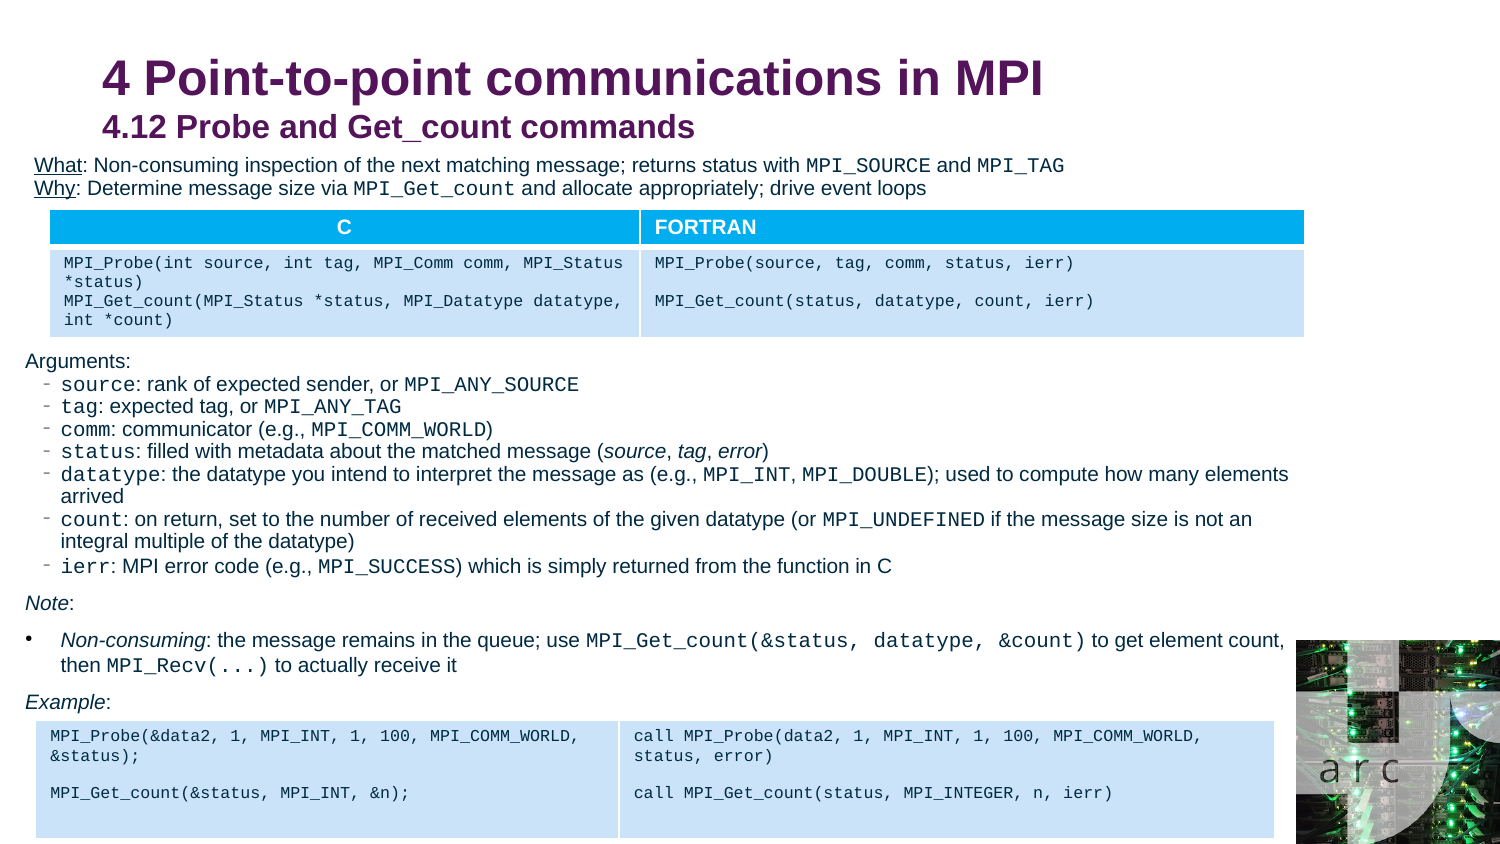

# 4 Point-to-point communications in MPI 4.12 Probe and Get_count commands
What: Non-consuming inspection of the next matching message; returns status with MPI_SOURCE and MPI_TAG
Why: Determine message size via MPI_Get_count and allocate appropriately; drive event loops
| C | FORTRAN |
| --- | --- |
| MPI\_Probe(int source, int tag, MPI\_Comm comm, MPI\_Status \*status) MPI\_Get\_count(MPI\_Status \*status, MPI\_Datatype datatype, int \*count) | MPI\_Probe(source, tag, comm, status, ierr) MPI\_Get\_count(status, datatype, count, ierr) |
Arguments:
source: rank of expected sender, or MPI_ANY_SOURCE
tag: expected tag, or MPI_ANY_TAG
comm: communicator (e.g., MPI_COMM_WORLD)
status: filled with metadata about the matched message (source, tag, error)
datatype: the datatype you intend to interpret the message as (e.g., MPI_INT, MPI_DOUBLE); used to compute how many elements arrived
count: on return, set to the number of received elements of the given datatype (or MPI_UNDEFINED if the message size is not an integral multiple of the datatype)
ierr: MPI error code (e.g., MPI_SUCCESS) which is simply returned from the function in C
Note:
Non-consuming: the message remains in the queue; use MPI_Get_count(&status, datatype, &count) to get element count, then MPI_Recv(...) to actually receive it
Example:
| MPI\_Probe(&data2, 1, MPI\_INT, 1, 100, MPI\_COMM\_WORLD, &status); MPI\_Get\_count(&status, MPI\_INT, &n); | call MPI\_Probe(data2, 1, MPI\_INT, 1, 100, MPI\_COMM\_WORLD, status, error) call MPI\_Get\_count(status, MPI\_INTEGER, n, ierr) |
| --- | --- |